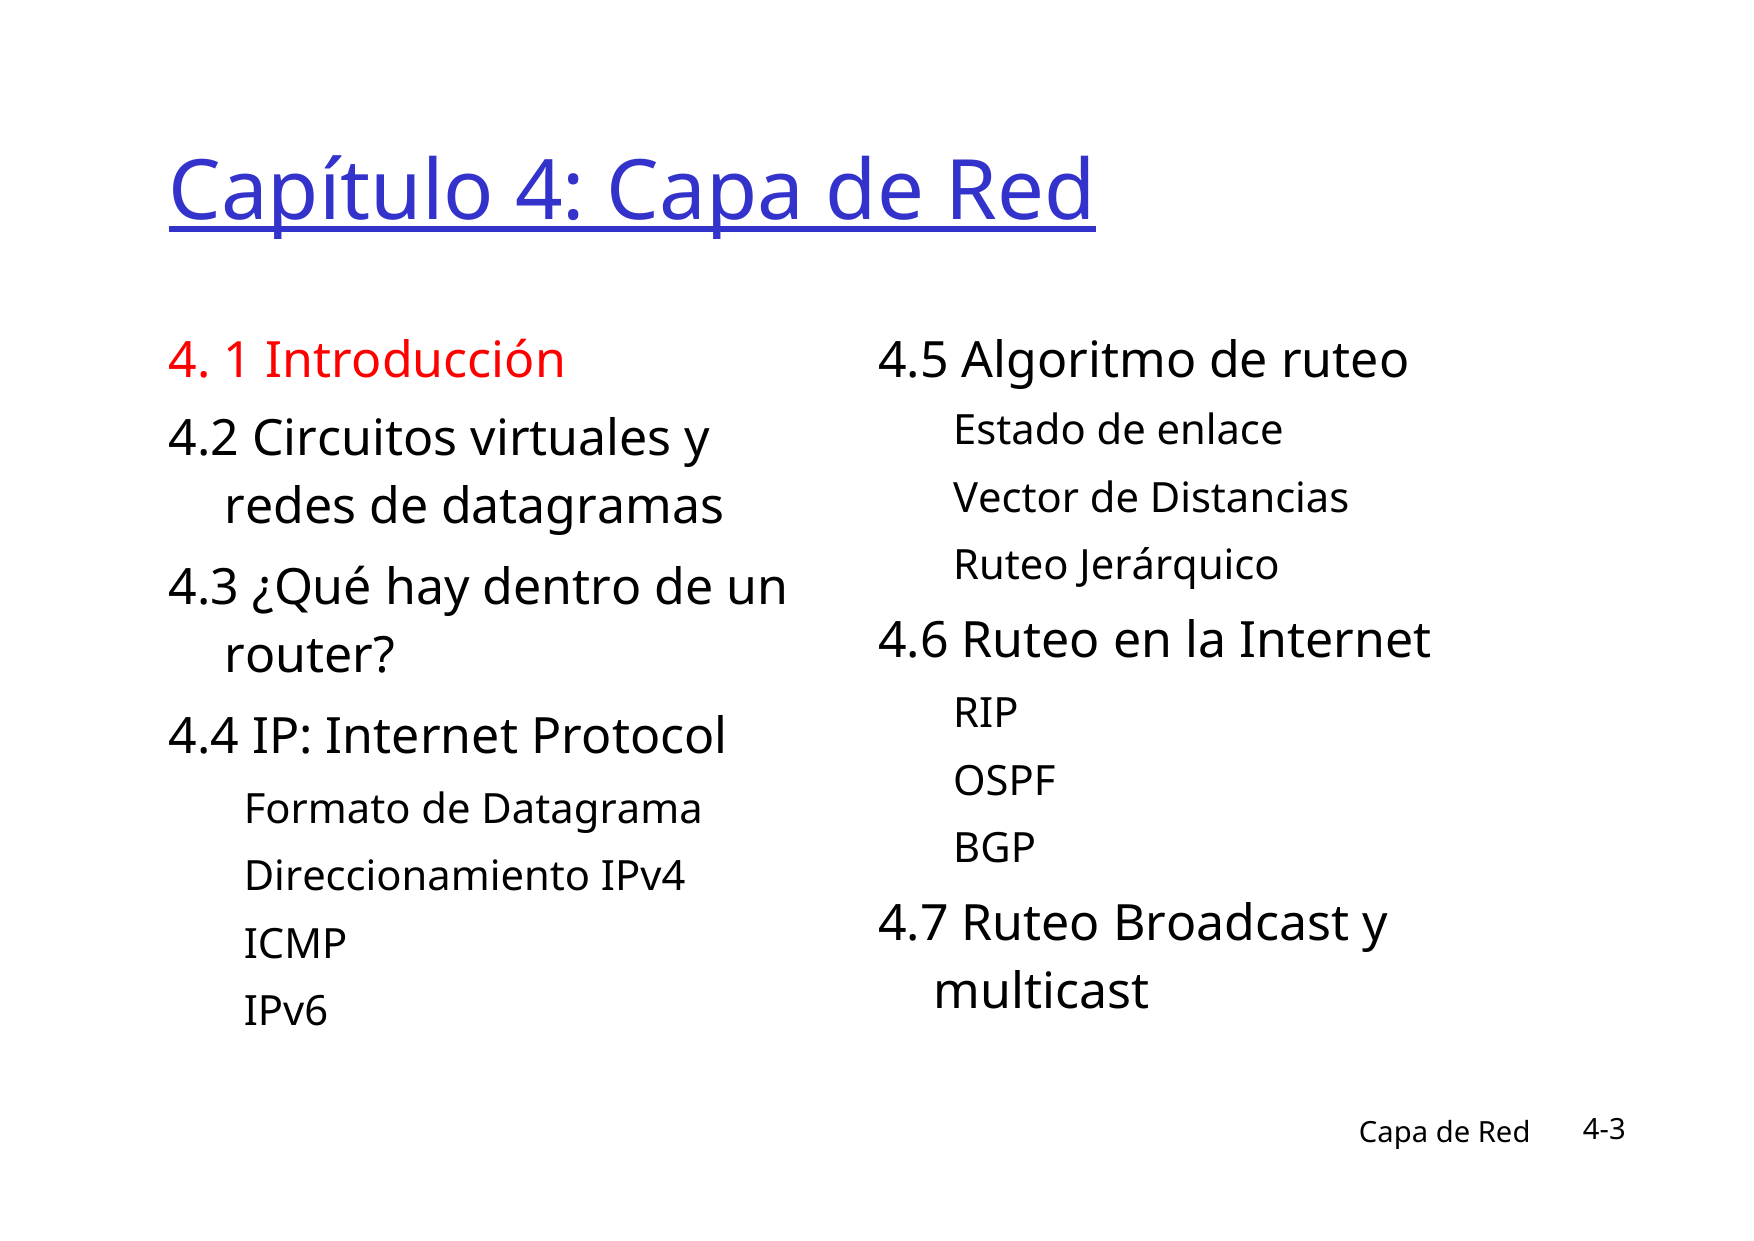

# Capítulo 4: Capa de Red
4.5 Algoritmo de ruteo
Estado de enlace
Vector de Distancias
Ruteo Jerárquico
4.6 Ruteo en la Internet
RIP
OSPF
BGP
4.7 Ruteo Broadcast y multicast
4. 1 Introducción
4.2 Circuitos virtuales y redes de datagramas
4.3 ¿Qué hay dentro de un router?
4.4 IP: Internet Protocol
Formato de Datagrama
Direccionamiento IPv4
ICMP
IPv6